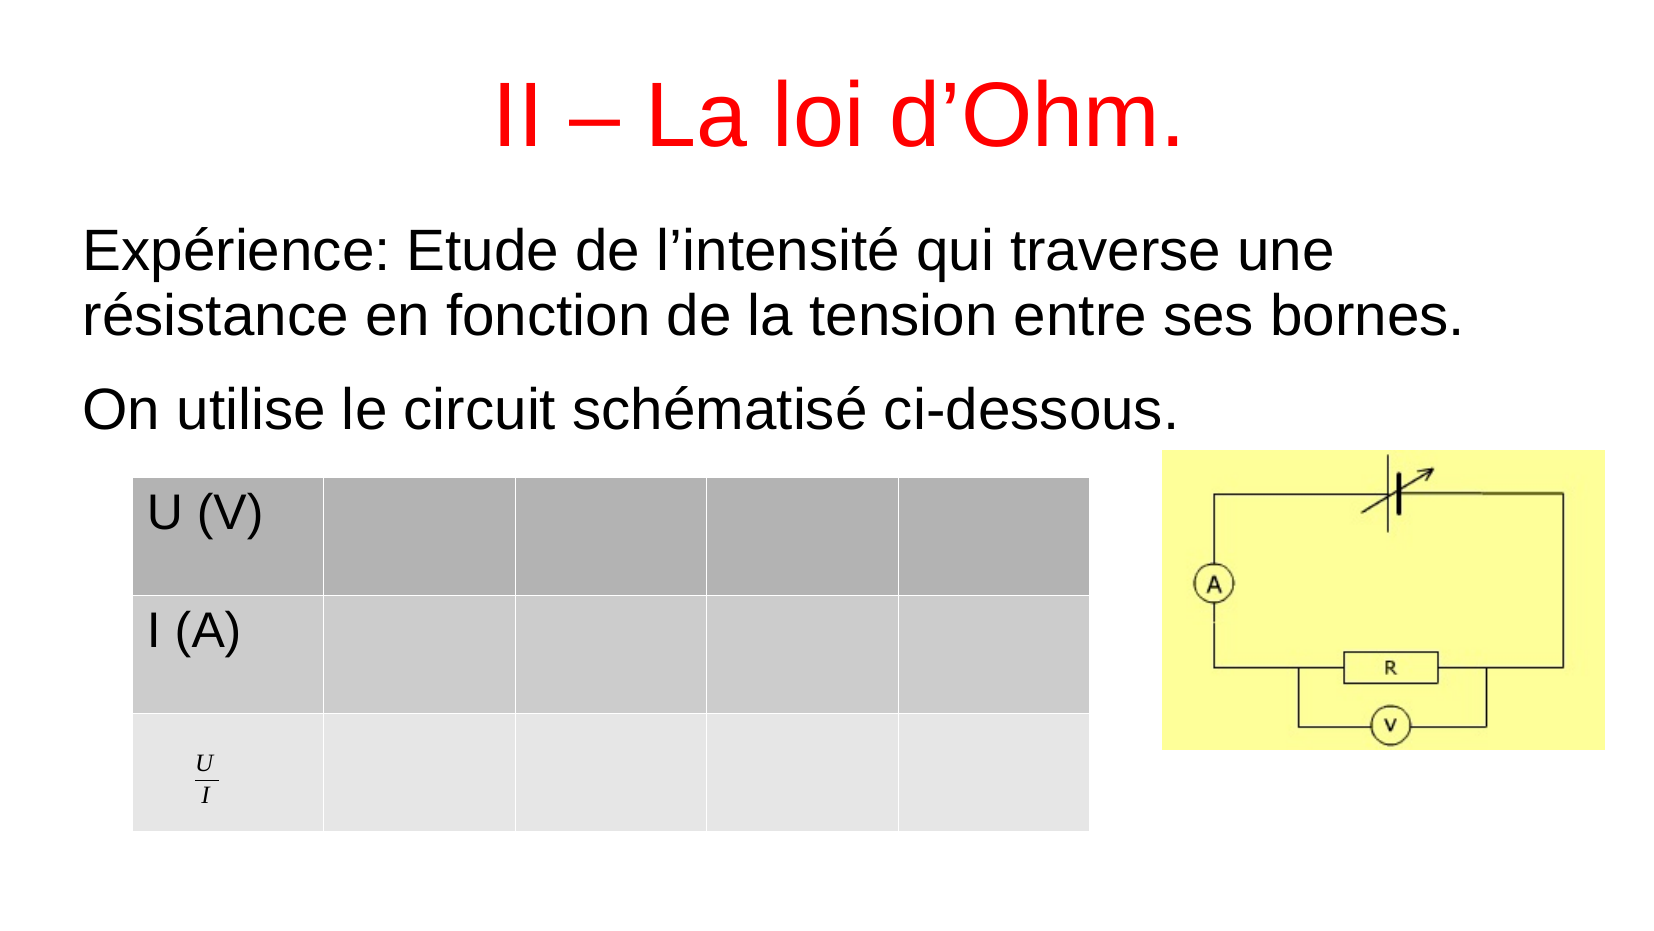

# II – La loi d’Ohm.
Expérience: Etude de l’intensité qui traverse une résistance en fonction de la tension entre ses bornes.
On utilise le circuit schématisé ci-dessous.
| U (V) | | | | |
| --- | --- | --- | --- | --- |
| I (A) | | | | |
| | | | | |